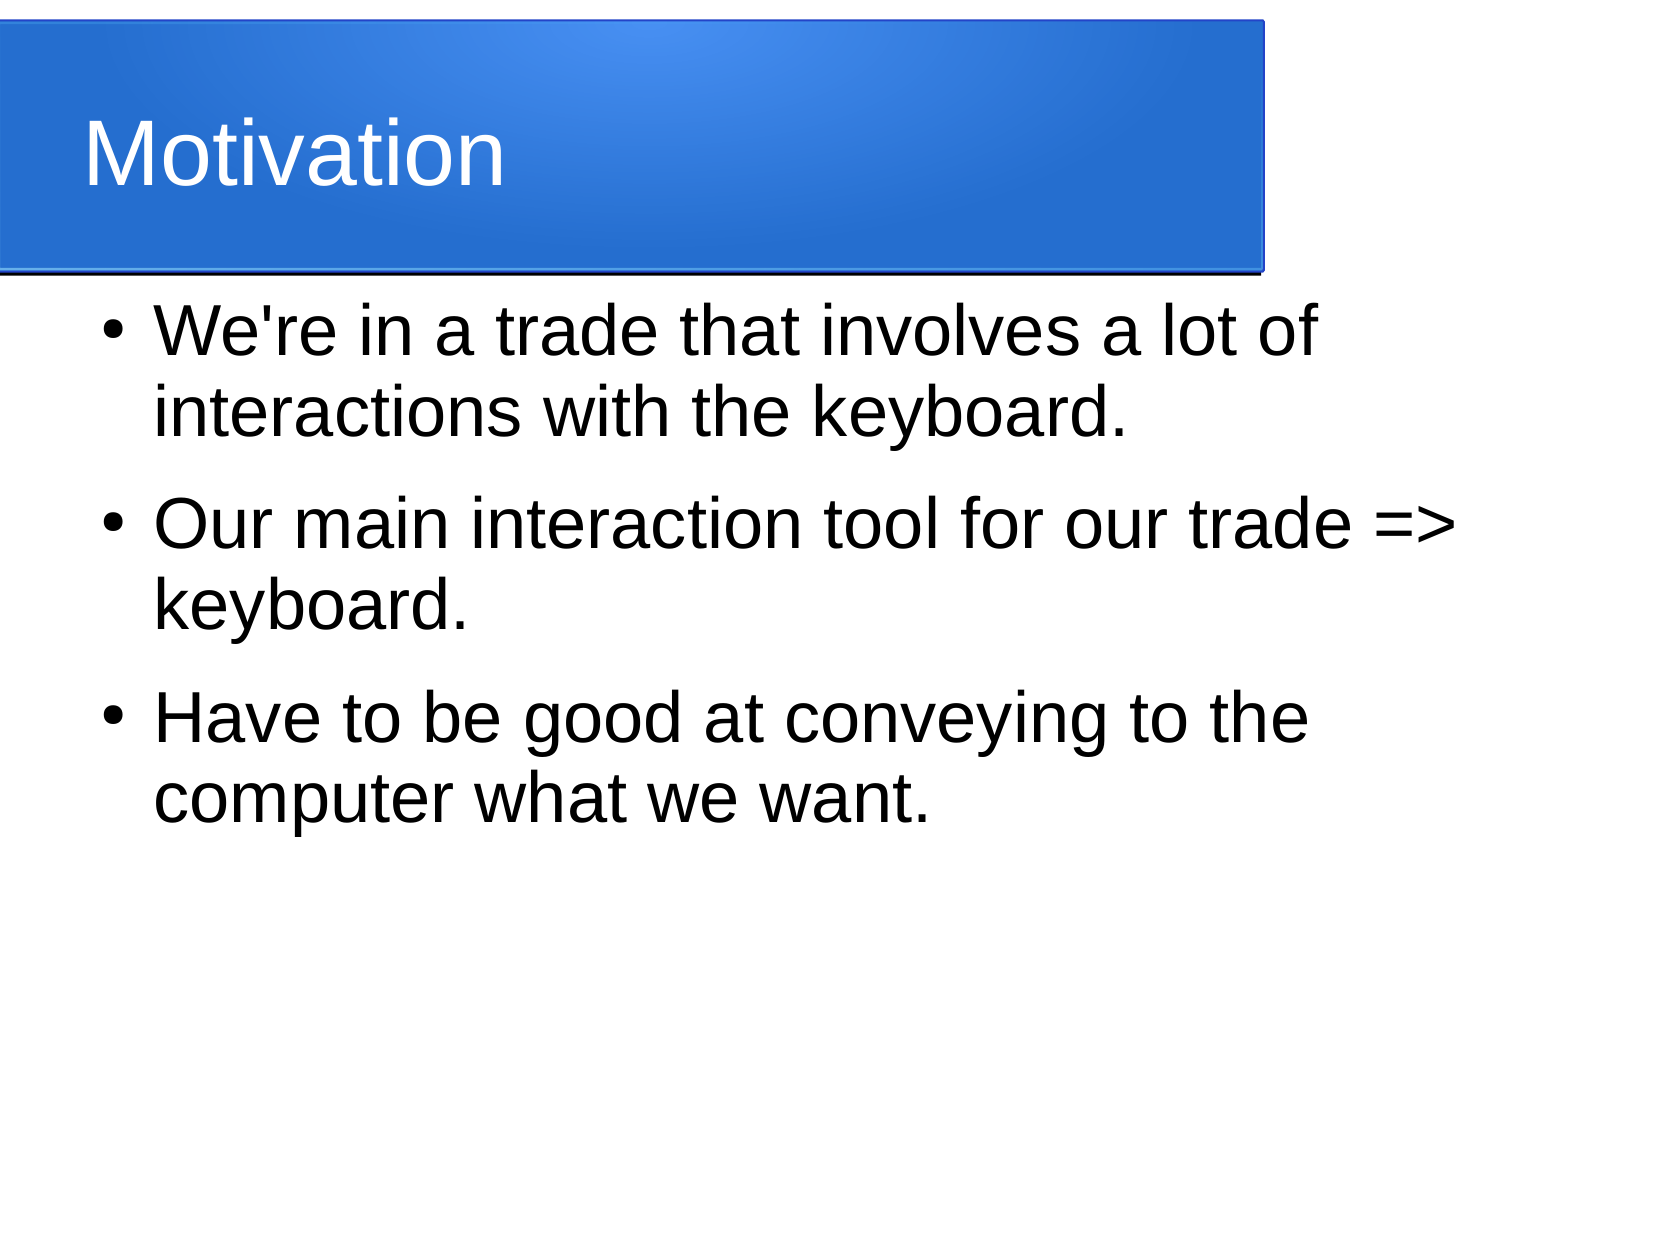

# Motivation
We're in a trade that involves a lot of interactions with the keyboard.
Our main interaction tool for our trade => keyboard.
Have to be good at conveying to the computer what we want.